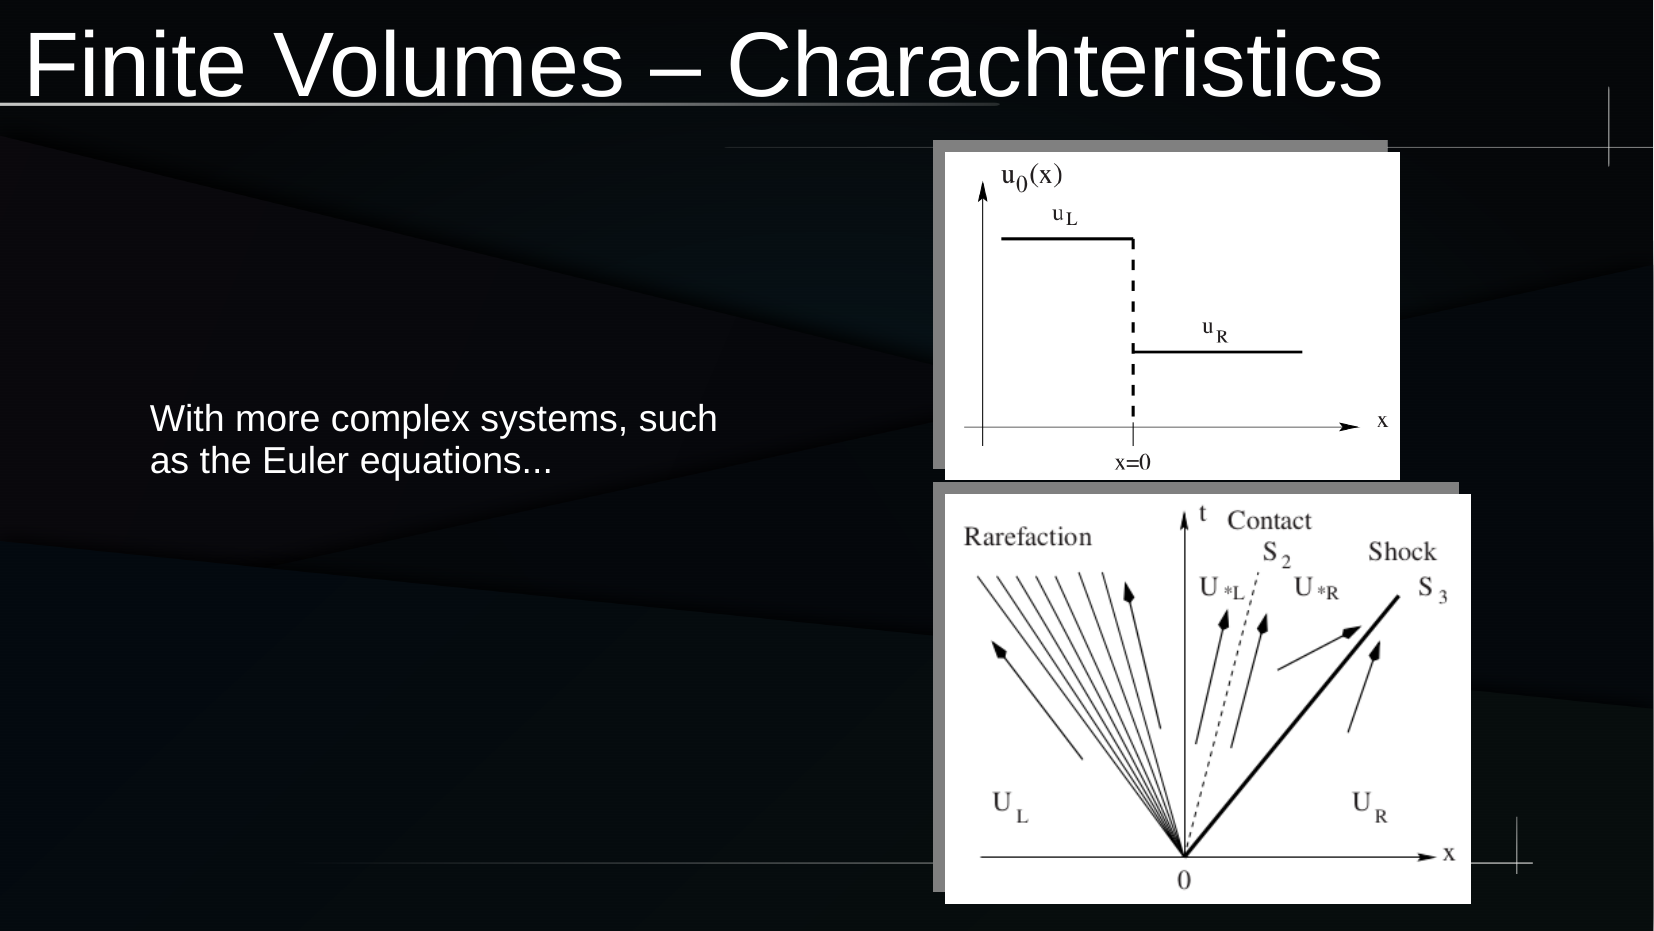

# Finite Volumes – Charachteristics
With more complex systems, such as the Euler equations...